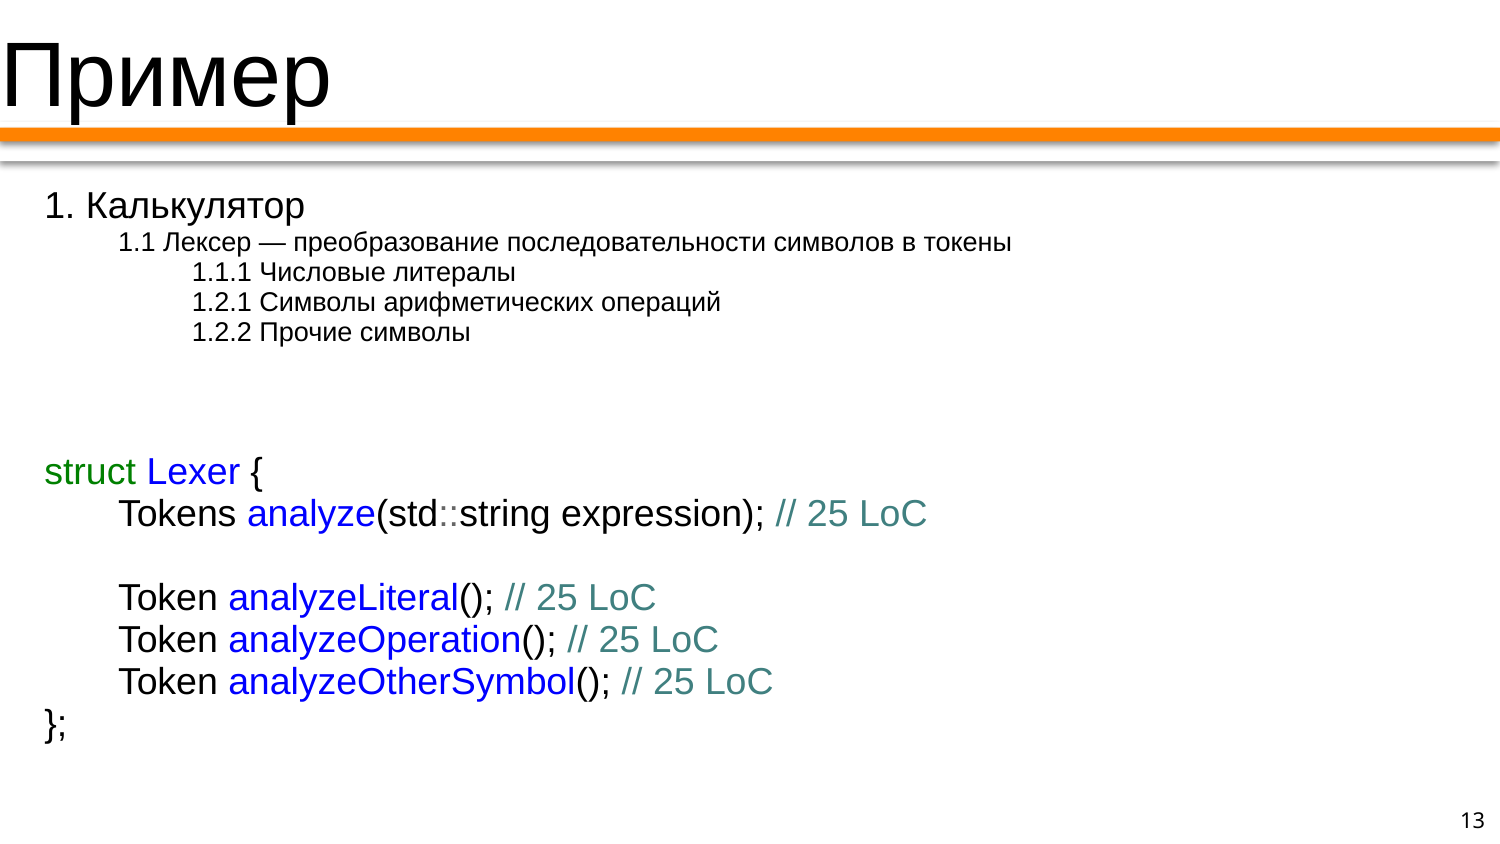

# Пример
1. Калькулятор
	1.1 Лексер — преобразование последовательности символов в токены
		1.1.1 Числовые литералы
		1.2.1 Символы арифметических операций
		1.2.2 Прочие символы
struct Lexer {
	Tokens analyze(std::string expression); // 25 LoC
	Token analyzeLiteral(); // 25 LoC
	Token analyzeOperation(); // 25 LoC
	Token analyzeOtherSymbol(); // 25 LoC
};